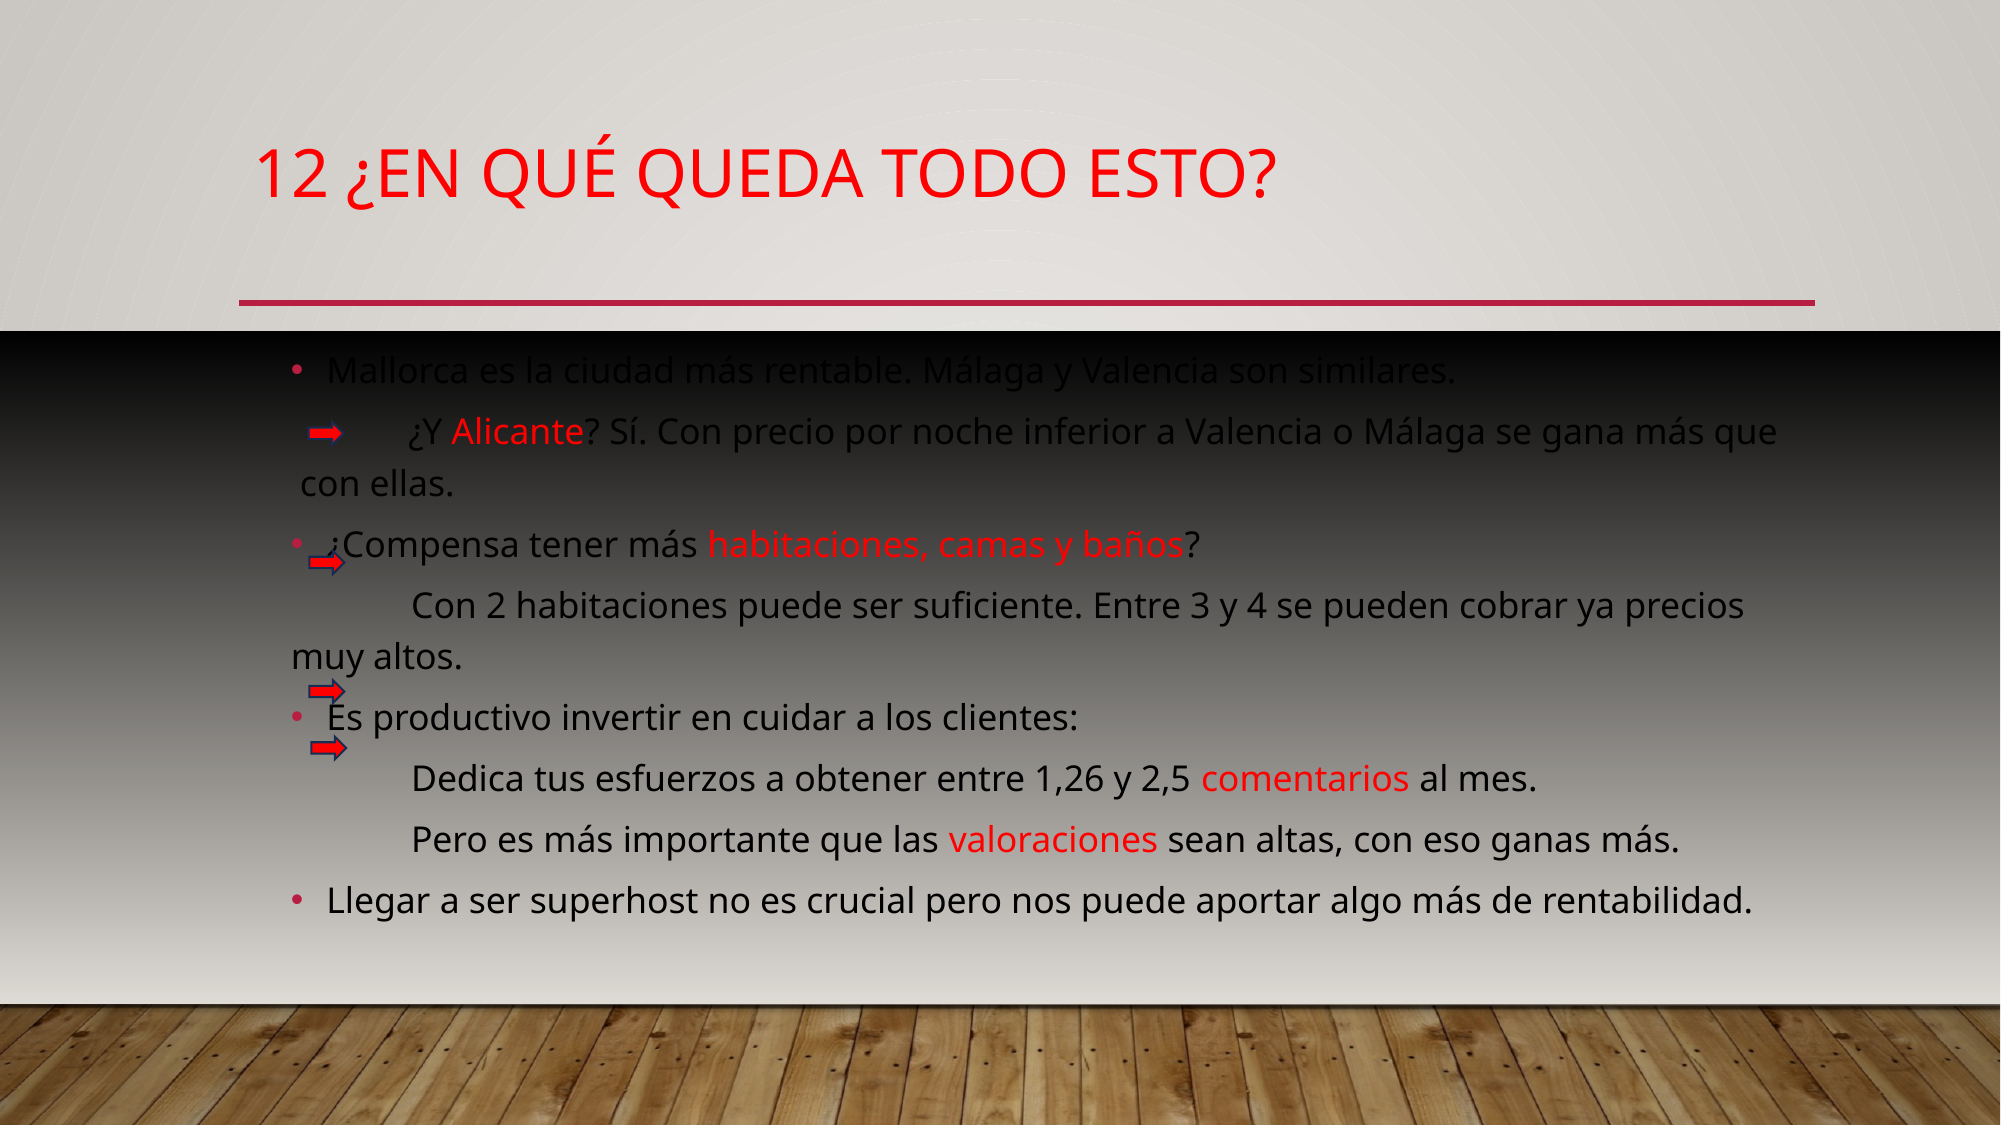

# 12 ¿en qué queda todo esto?
Mallorca es la ciudad más rentable. Málaga y Valencia son similares.
	 ¿Y Alicante? Sí. Con precio por noche inferior a Valencia o Málaga se gana más que con ellas.
¿Compensa tener más habitaciones, camas y baños?
 Con 2 habitaciones puede ser suficiente. Entre 3 y 4 se pueden cobrar ya precios muy altos.
Es productivo invertir en cuidar a los clientes:
 Dedica tus esfuerzos a obtener entre 1,26 y 2,5 comentarios al mes.
 Pero es más importante que las valoraciones sean altas, con eso ganas más.
Llegar a ser superhost no es crucial pero nos puede aportar algo más de rentabilidad.